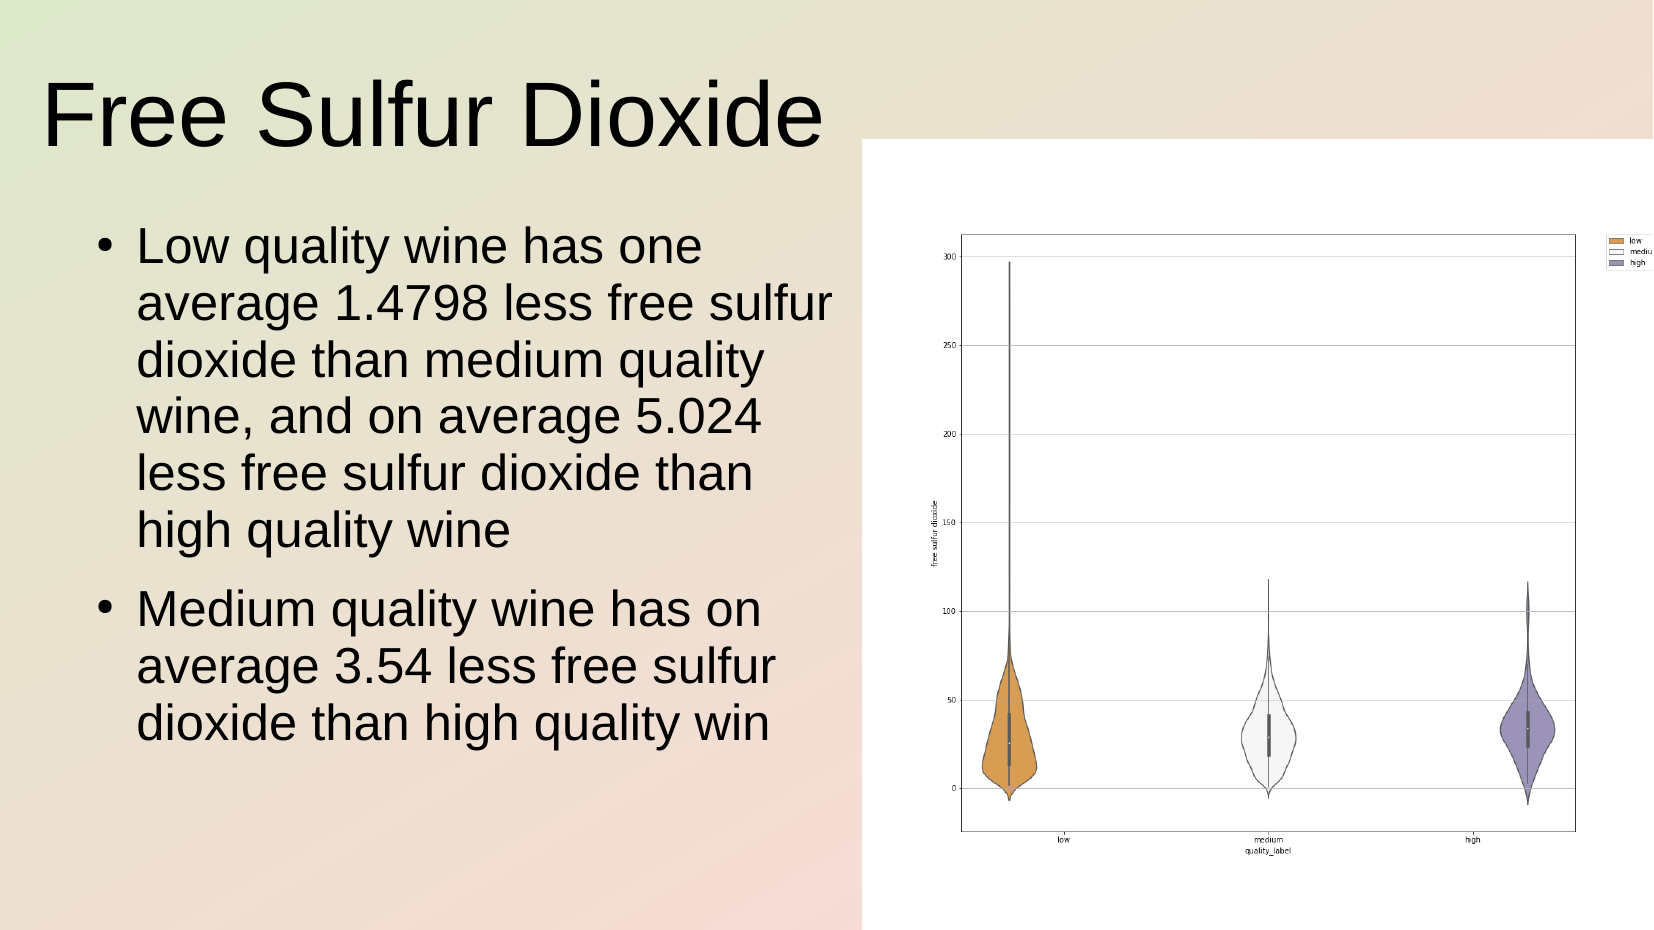

# Free Sulfur Dioxide
Low quality wine has one average 1.4798 less free sulfur dioxide than medium quality wine, and on average 5.024 less free sulfur dioxide than high quality wine
Medium quality wine has on average 3.54 less free sulfur dioxide than high quality win